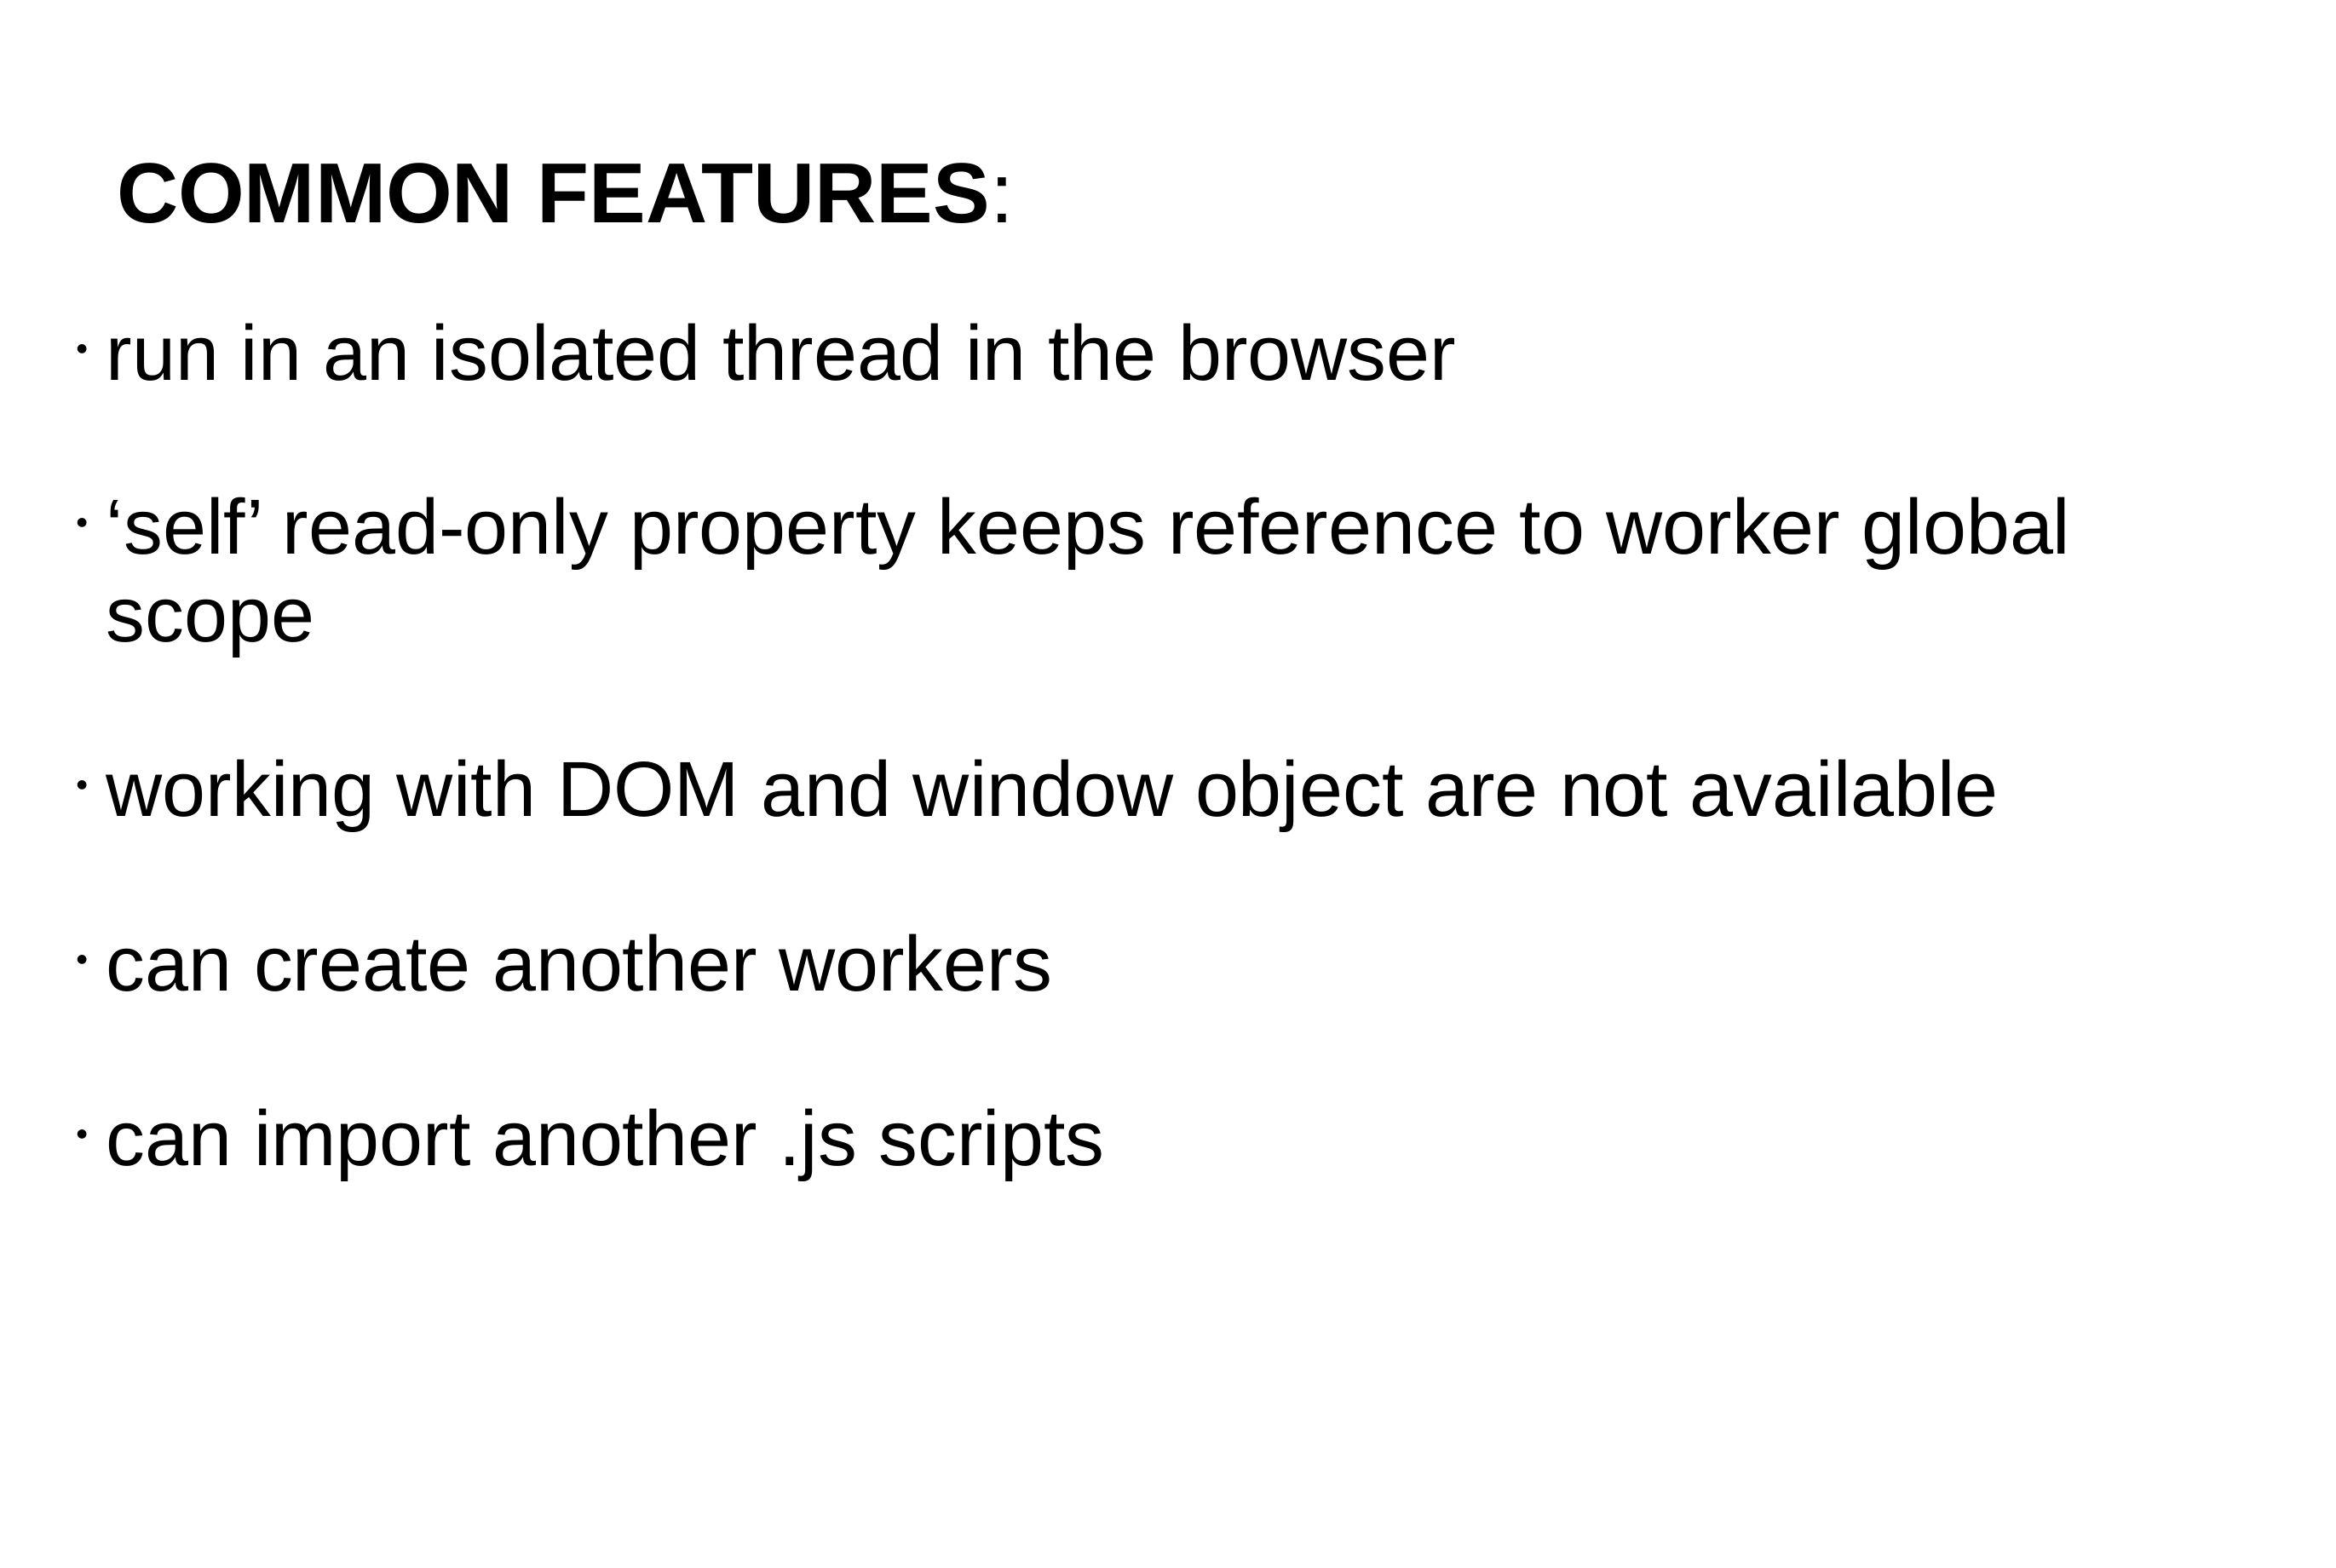

# COMMON FEATURES:
run in an isolated thread in the browser
‘self’ read-only property keeps reference to worker global scope
working with DOM and window object are not available
can create another workers
can import another .js scripts